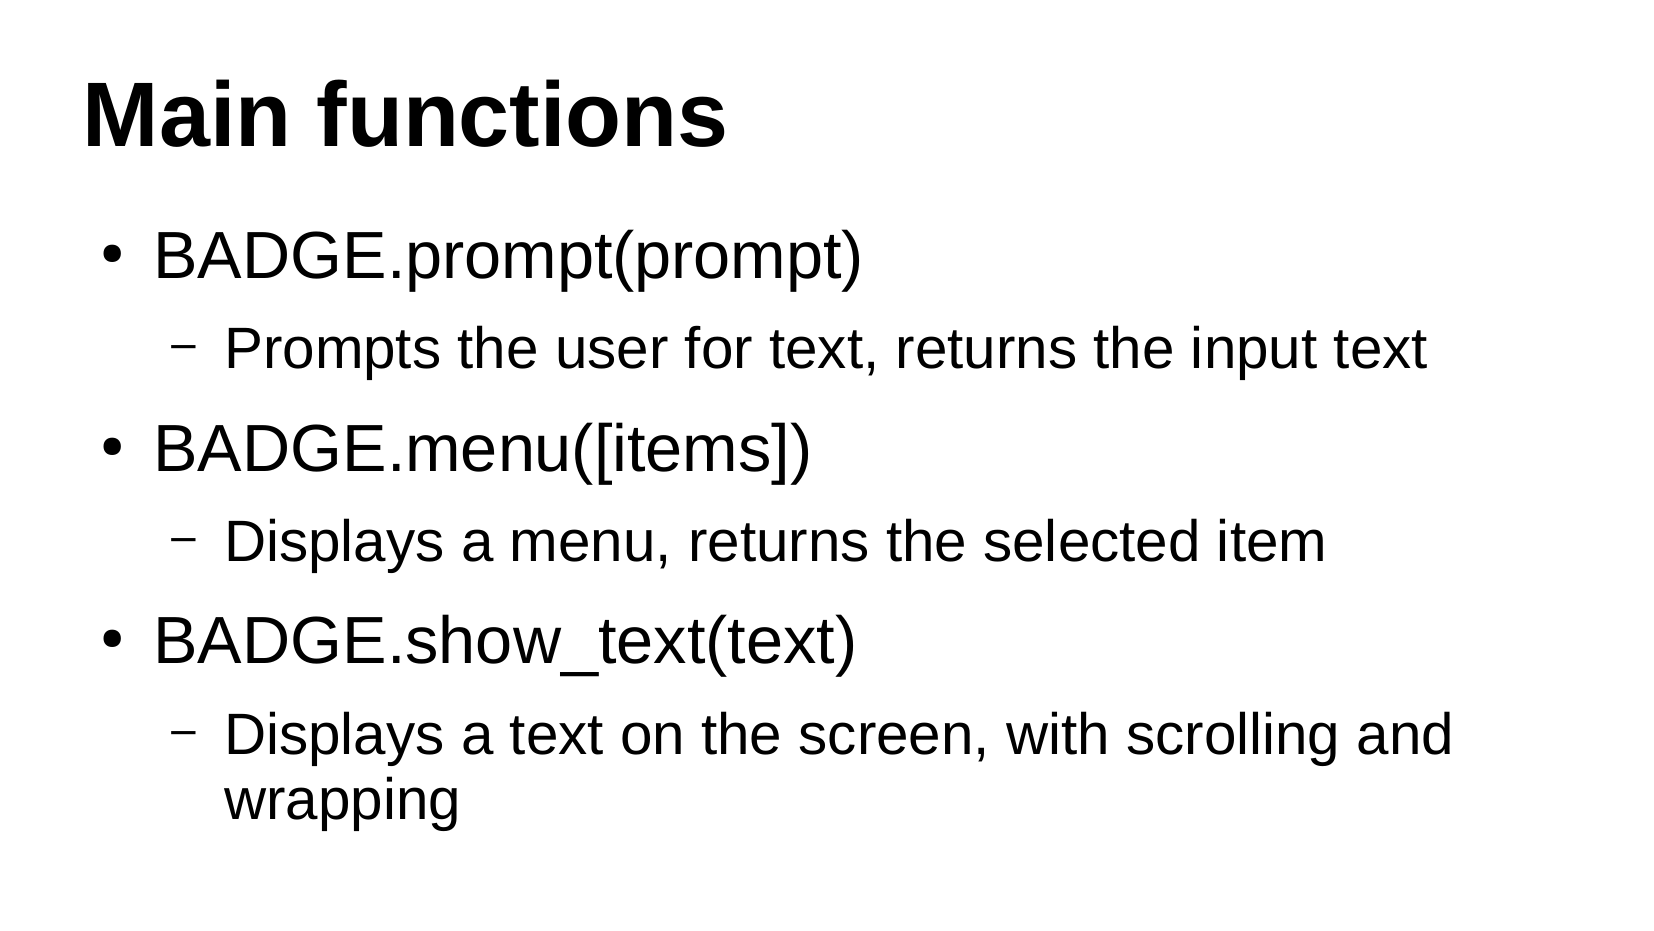

# Main functions
BADGE.prompt(prompt)
Prompts the user for text, returns the input text
BADGE.menu([items])
Displays a menu, returns the selected item
BADGE.show_text(text)
Displays a text on the screen, with scrolling and wrapping